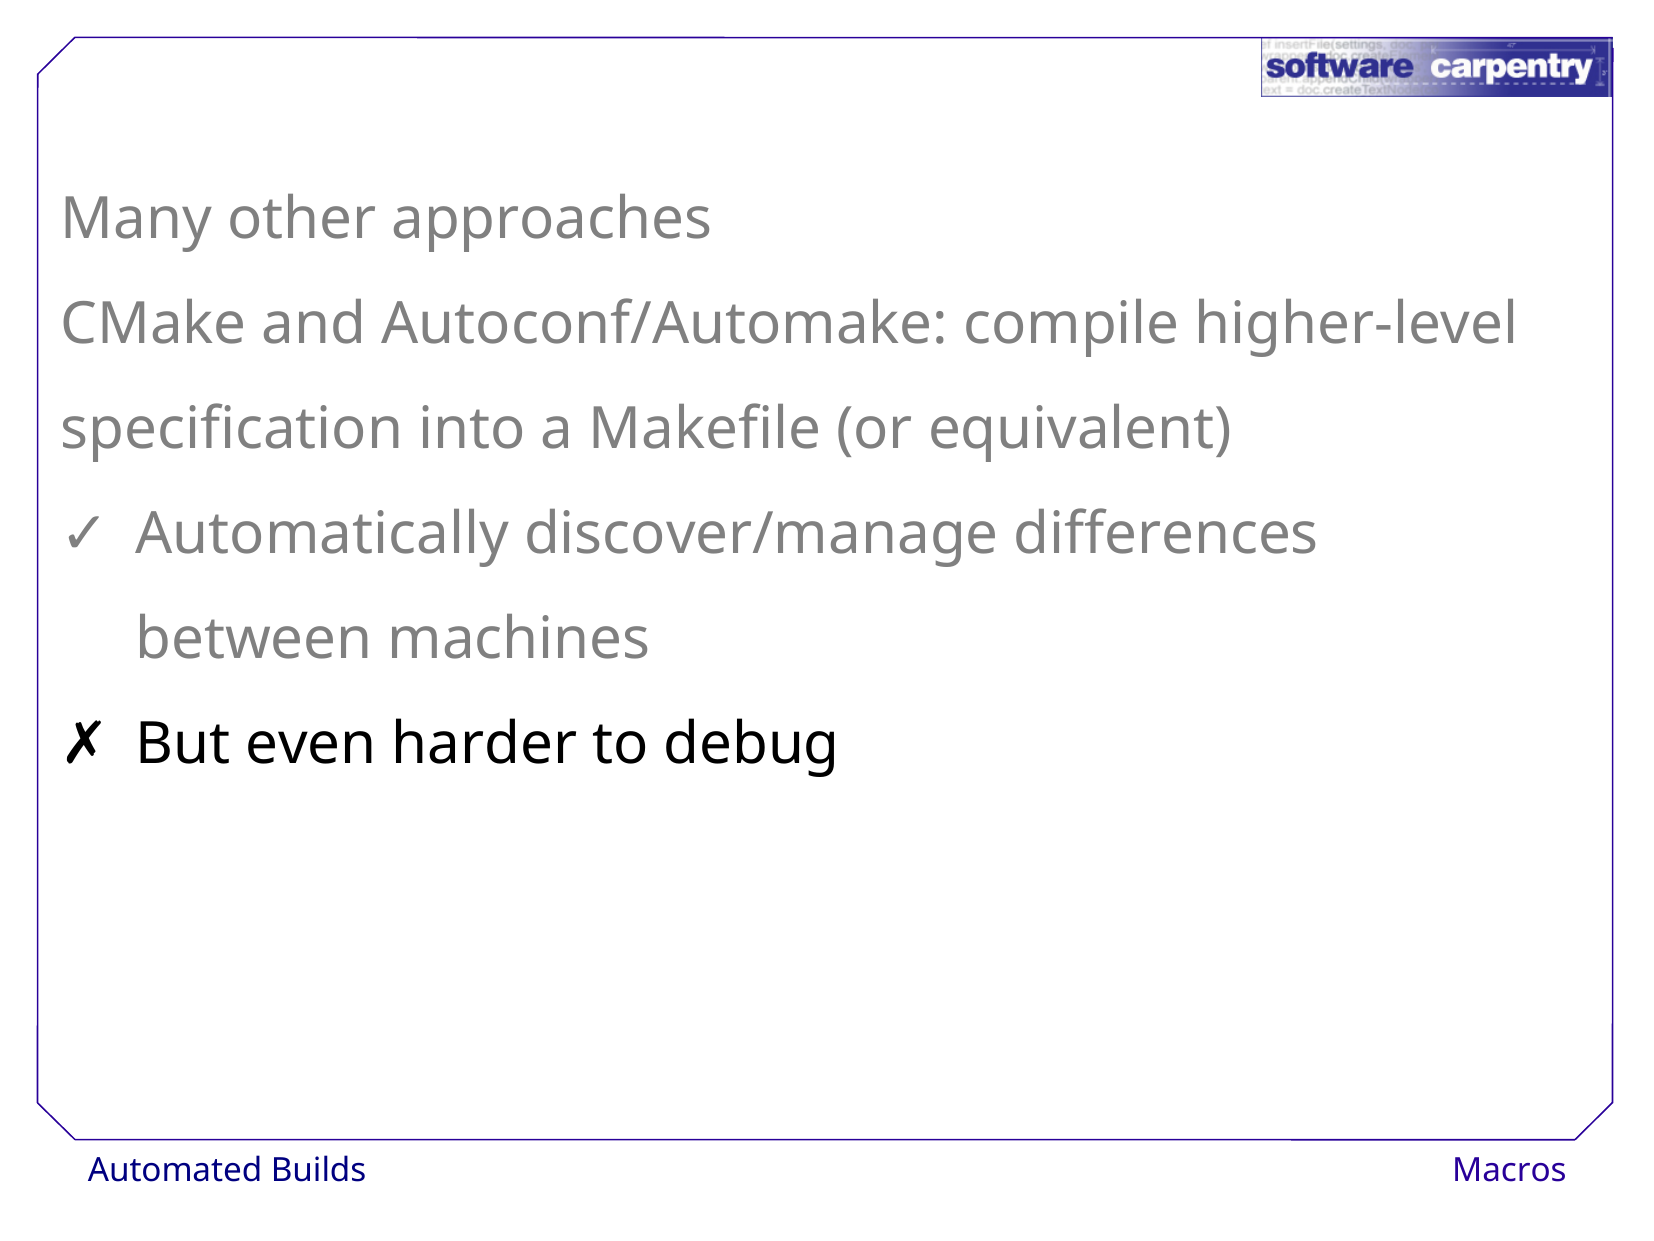

Many other approaches
CMake and Autoconf/Automake: compile higher-level
specification into a Makefile (or equivalent)
✓	Automatically discover/manage differences
	between machines
✗	But even harder to debug